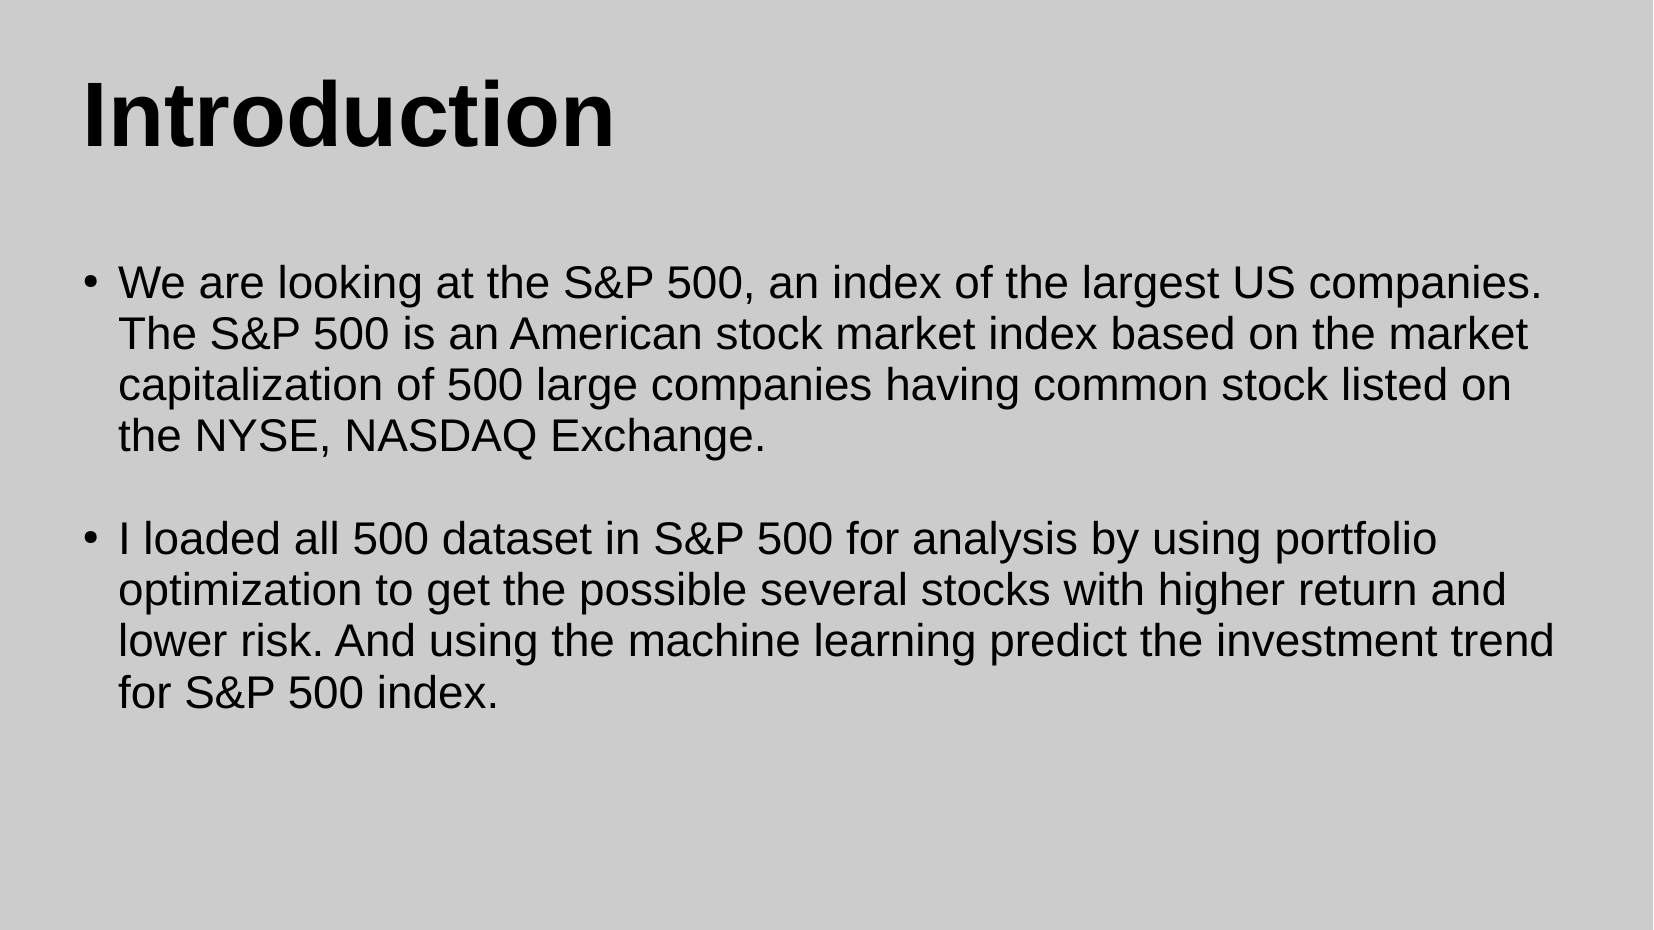

# Introduction
We are looking at the S&P 500, an index of the largest US companies. The S&P 500 is an American stock market index based on the market capitalization of 500 large companies having common stock listed on the NYSE, NASDAQ Exchange.
I loaded all 500 dataset in S&P 500 for analysis by using portfolio optimization to get the possible several stocks with higher return and lower risk. And using the machine learning predict the investment trend for S&P 500 index.